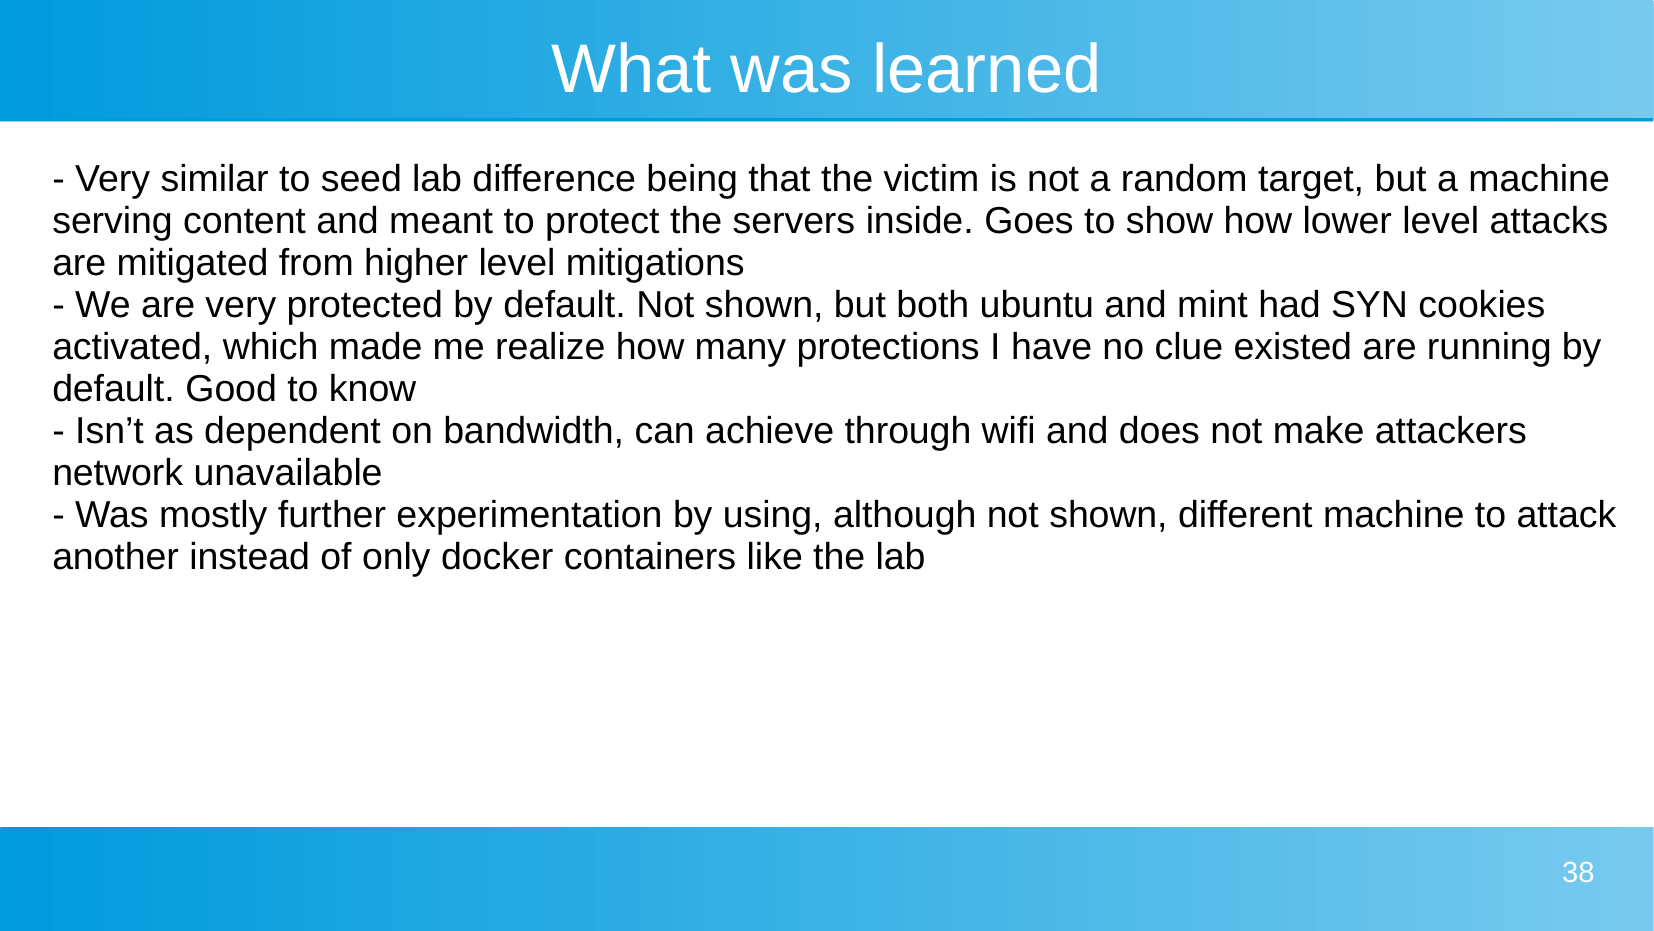

# What was learned
- Very similar to seed lab difference being that the victim is not a random target, but a machine serving content and meant to protect the servers inside. Goes to show how lower level attacks are mitigated from higher level mitigations
- We are very protected by default. Not shown, but both ubuntu and mint had SYN cookies activated, which made me realize how many protections I have no clue existed are running by default. Good to know
- Isn’t as dependent on bandwidth, can achieve through wifi and does not make attackers network unavailable
- Was mostly further experimentation by using, although not shown, different machine to attack another instead of only docker containers like the lab
38